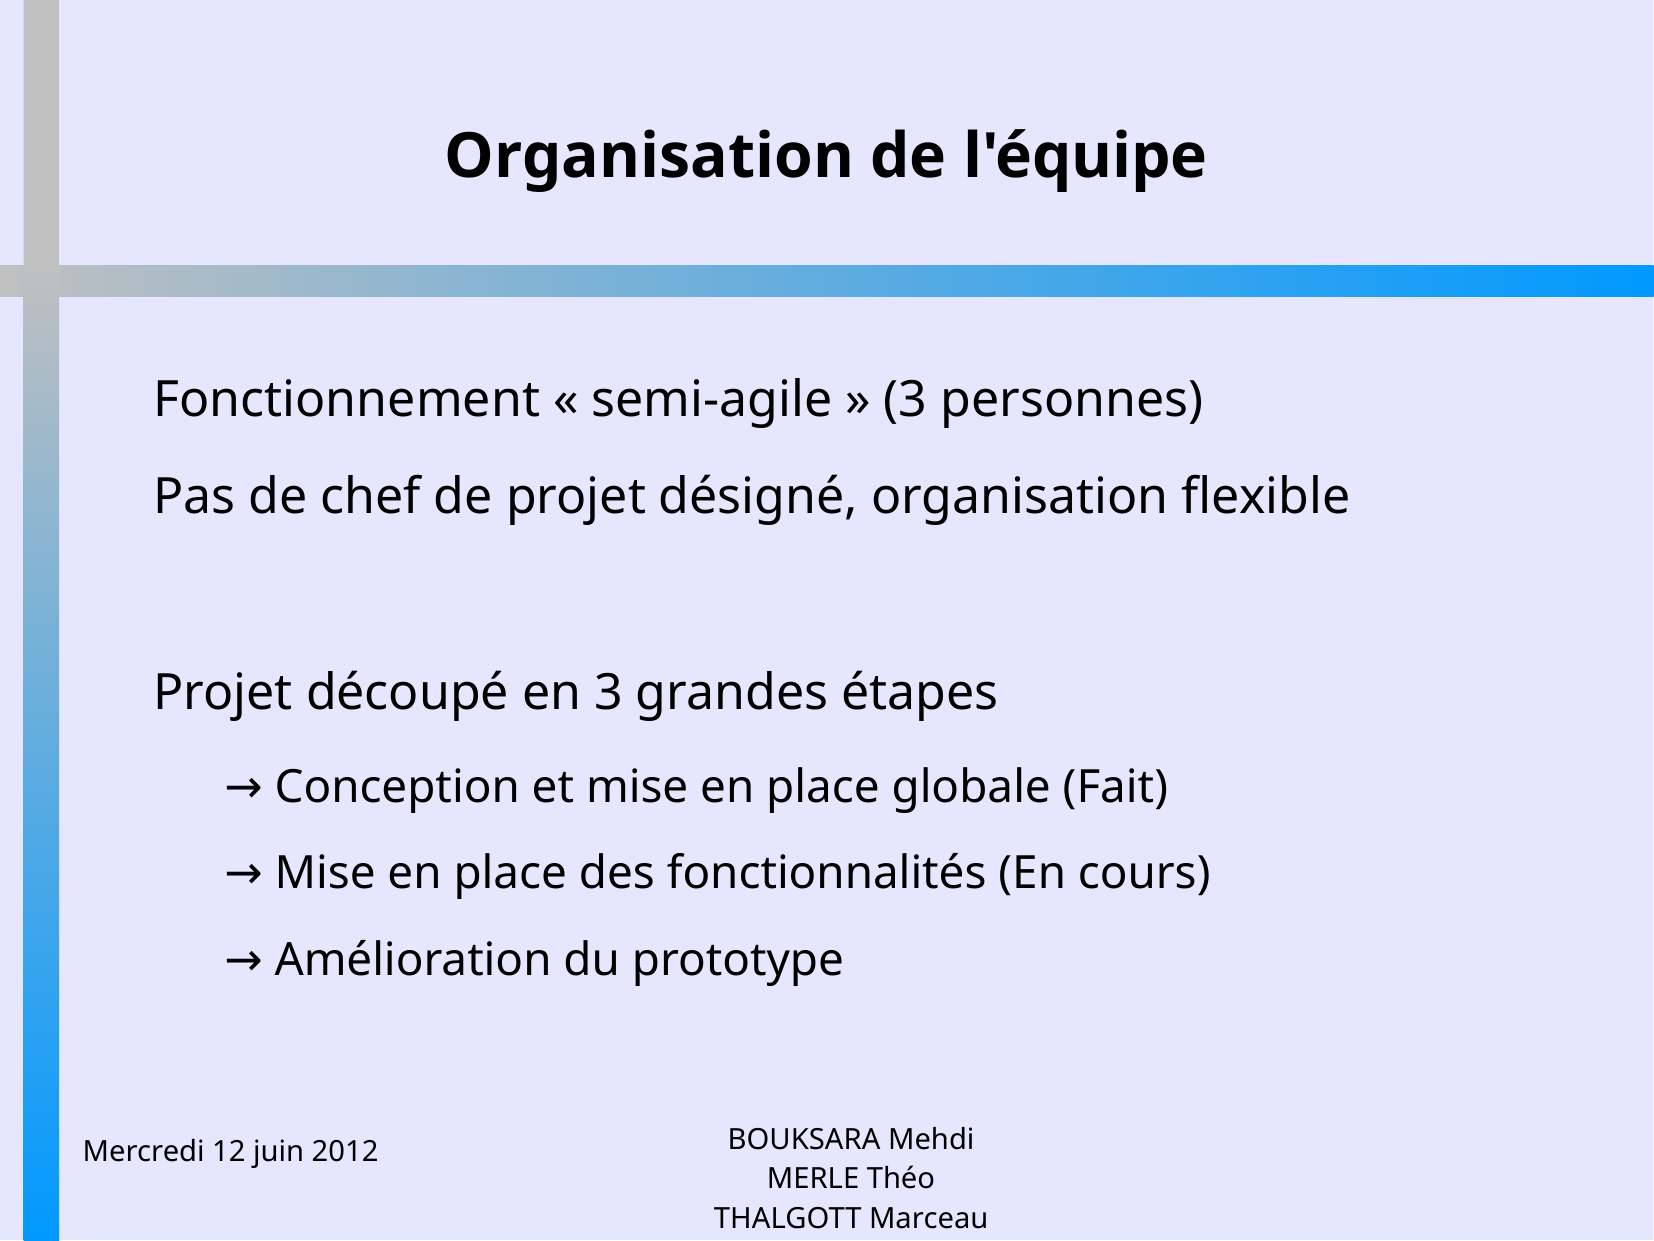

# Organisation de l'équipe
Fonctionnement « semi-agile » (3 personnes)
Pas de chef de projet désigné, organisation flexible
Projet découpé en 3 grandes étapes
→ Conception et mise en place globale (Fait)
→ Mise en place des fonctionnalités (En cours)
→ Amélioration du prototype